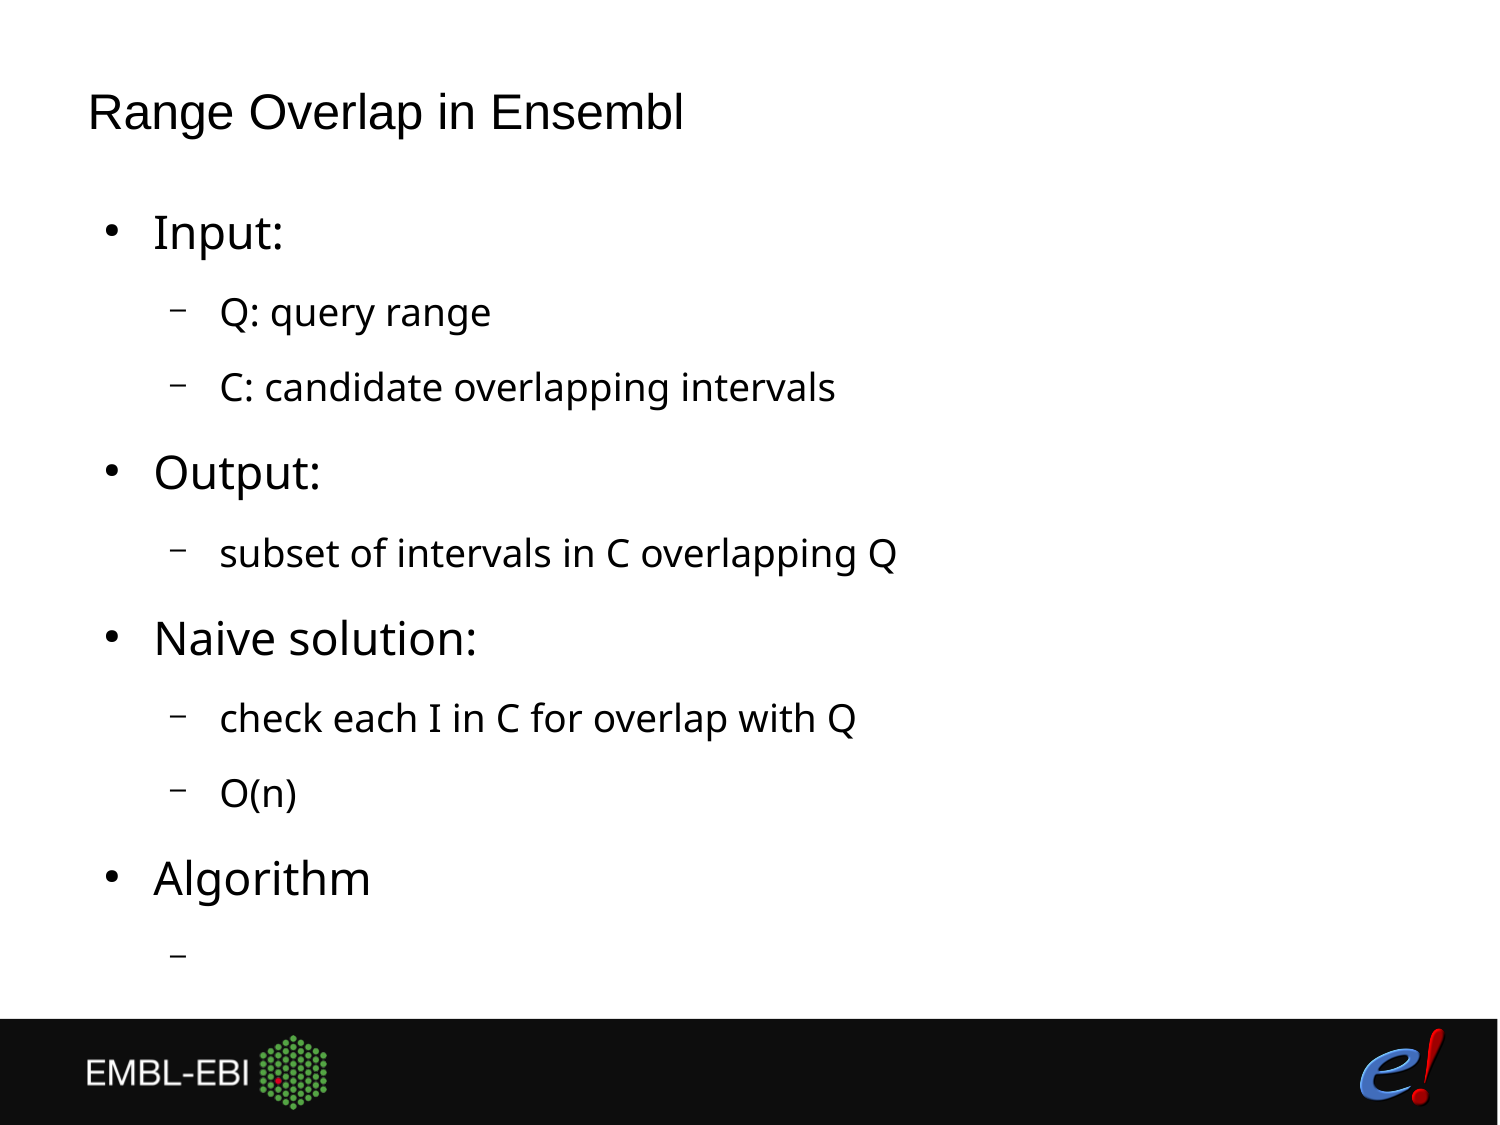

# Range Overlap in Ensembl
Input:
Q: query range
C: candidate overlapping intervals
Output:
subset of intervals in C overlapping Q
Naive solution:
check each I in C for overlap with Q
O(n)
Algorithm